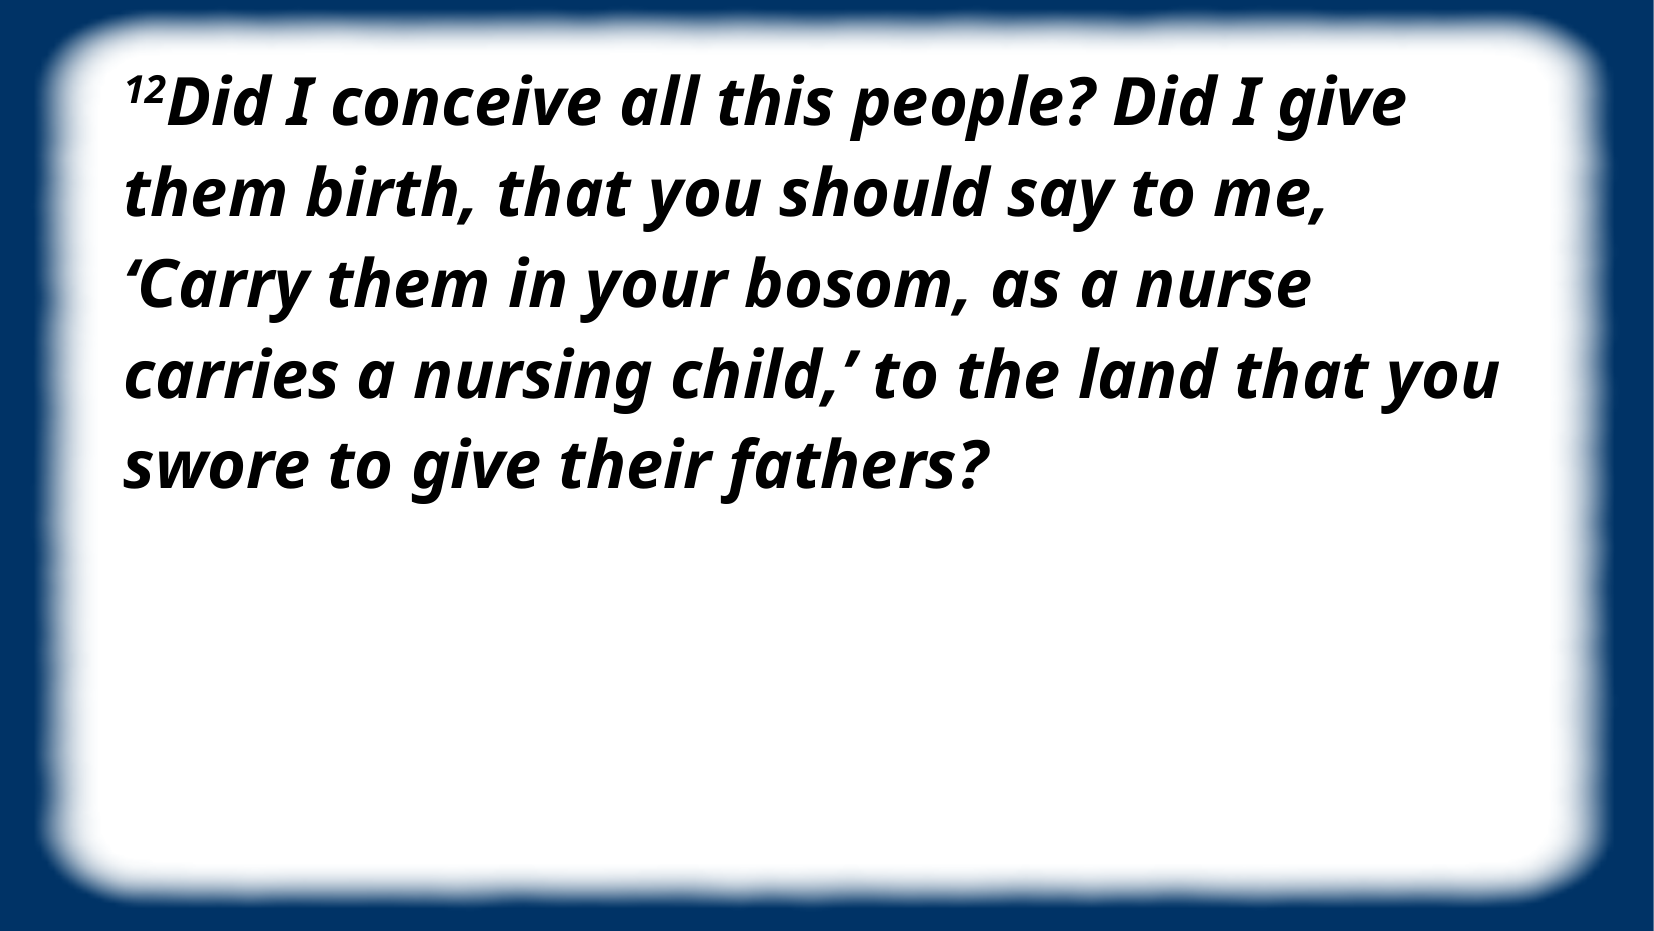

12Did I conceive all this people? Did I give them birth, that you should say to me, ‘Carry them in your bosom, as a nurse carries a nursing child,’ to the land that you swore to give their fathers?